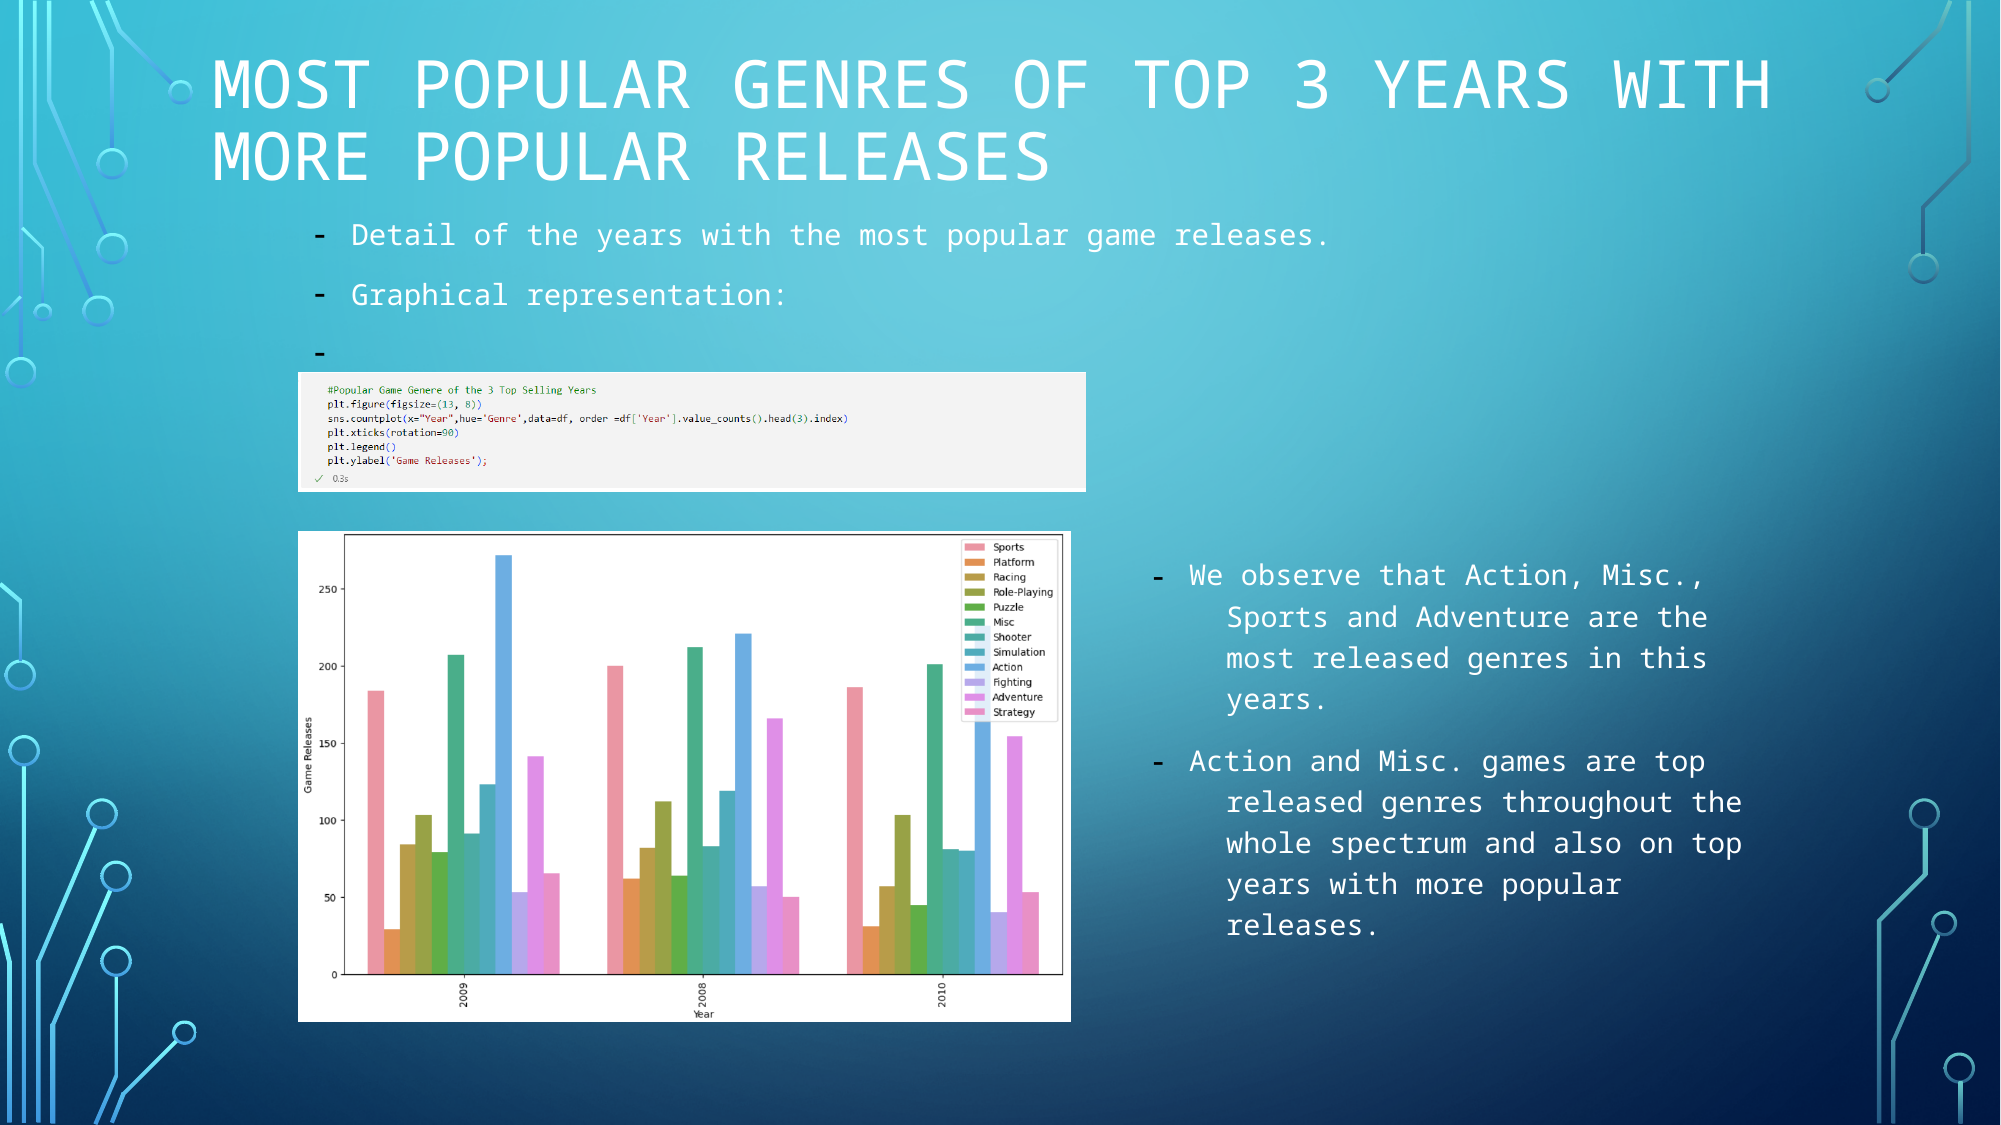

# Most popular genres of top 3 years with more popular releases
Detail of the years with the most popular game releases.
Graphical representation:
We observe that Action, Misc., Sports and Adventure are the most released genres in this years.
Action and Misc. games are top released genres throughout the whole spectrum and also on top years with more popular releases.